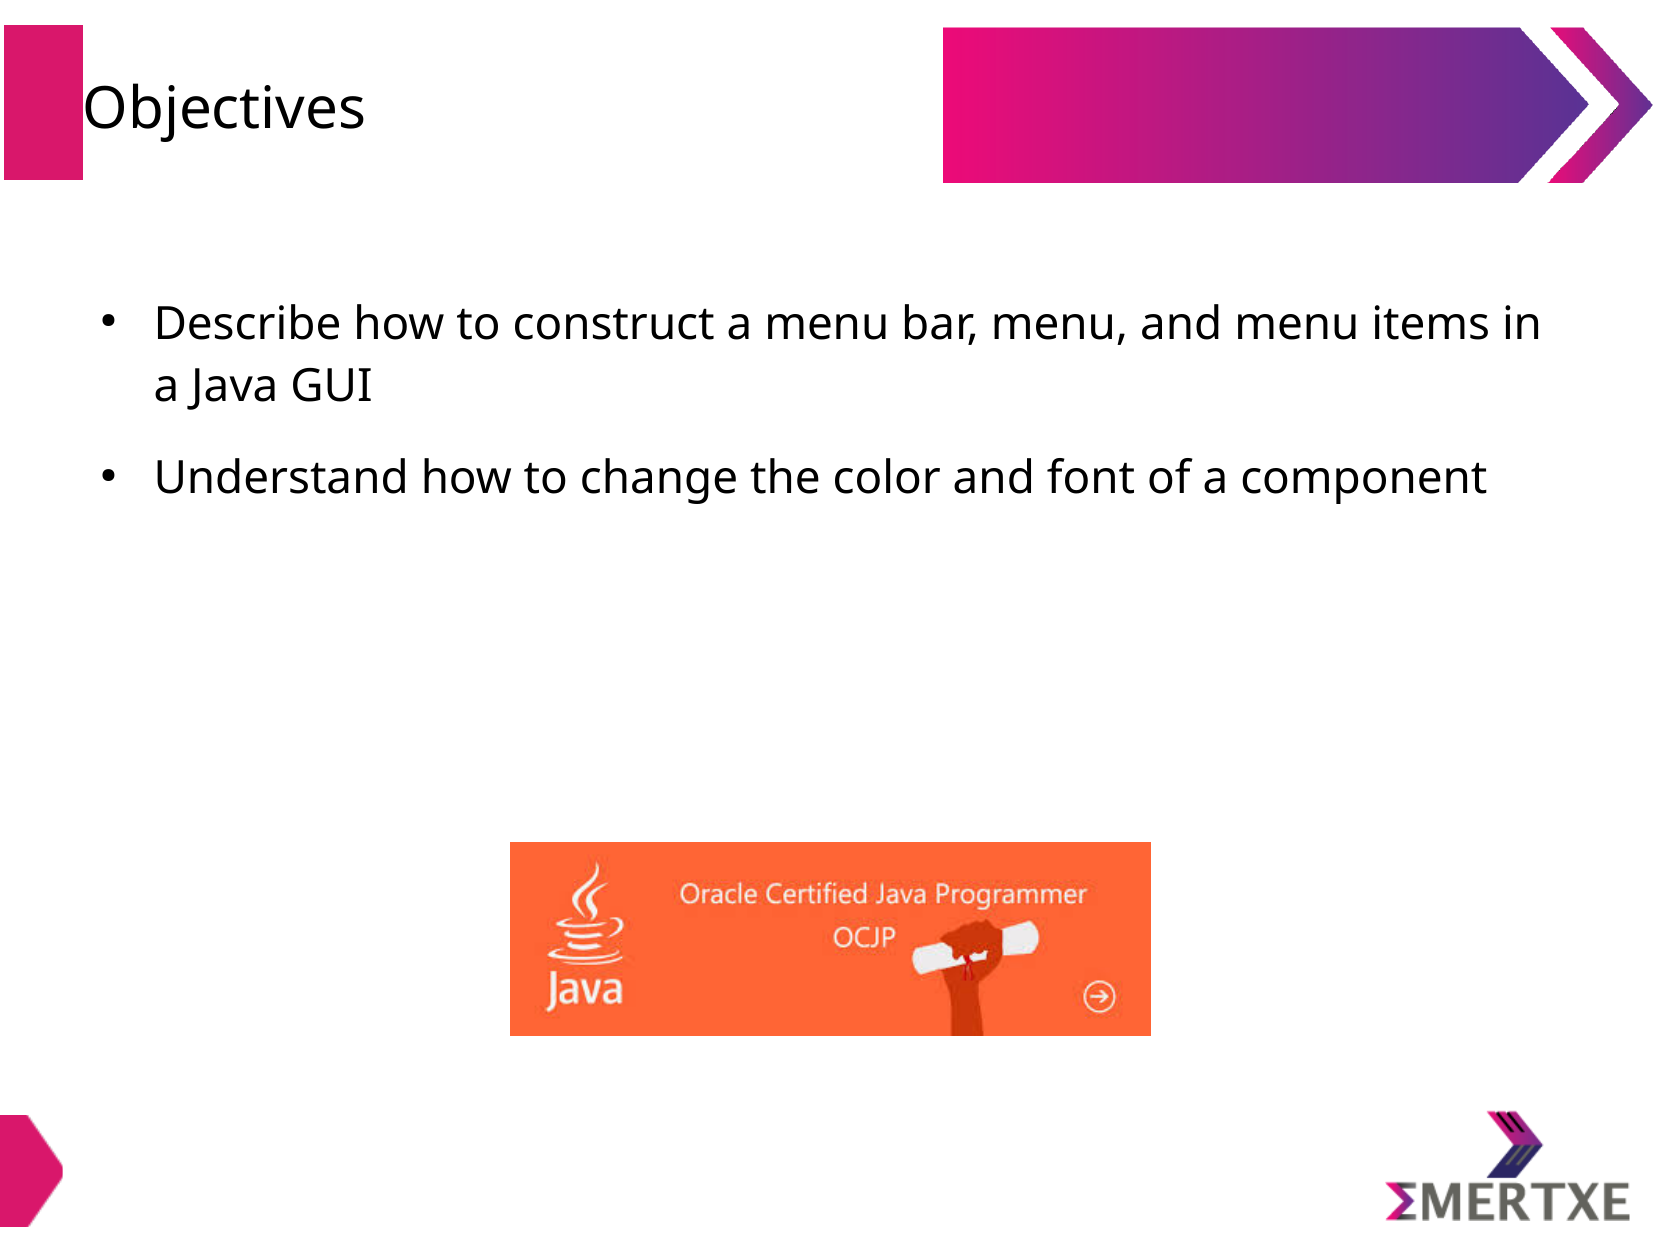

# Objectives
Describe how to construct a menu bar, menu, and menu items in a Java GUI
Understand how to change the color and font of a component